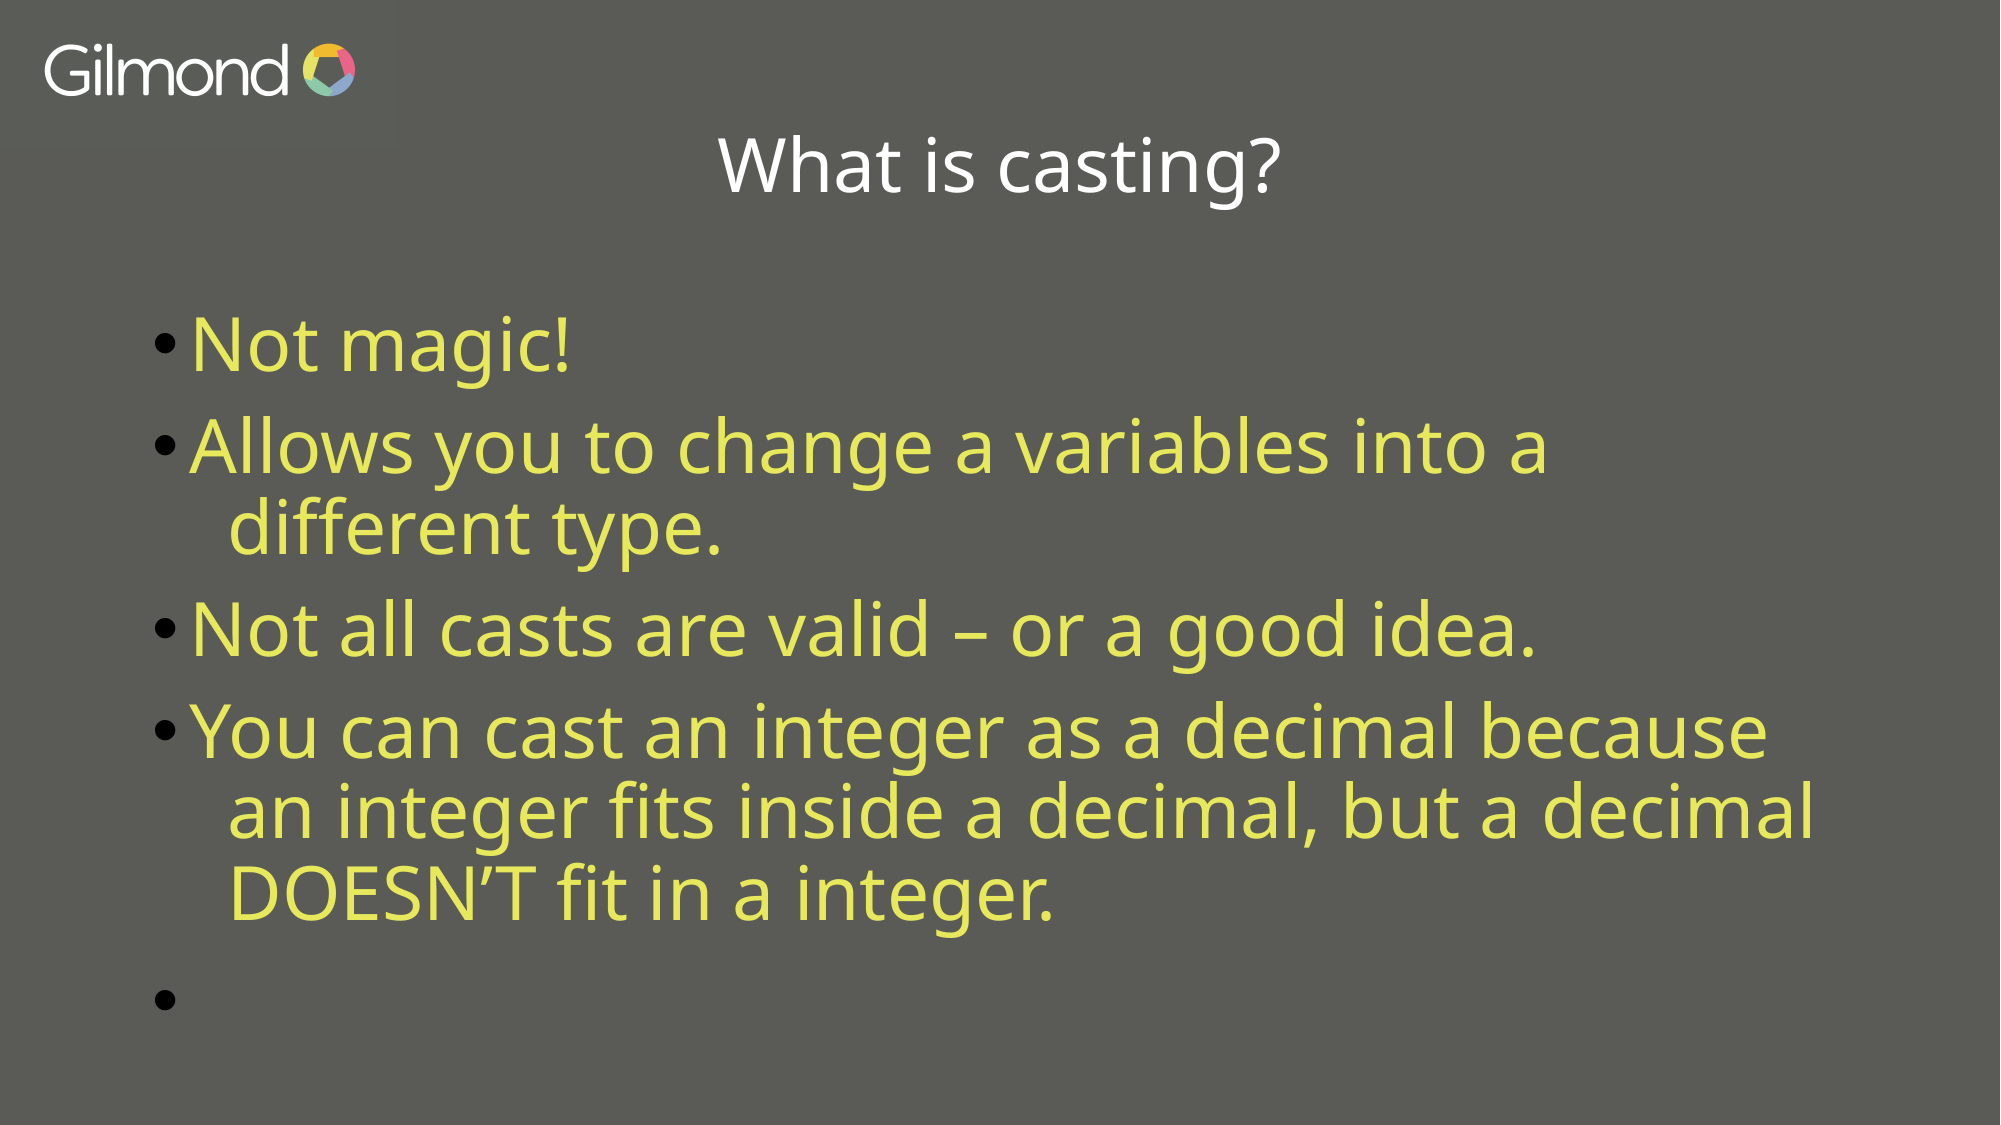

# What is casting?
Not magic!
Allows you to change a variables into a different type.
Not all casts are valid – or a good idea.
You can cast an integer as a decimal because an integer fits inside a decimal, but a decimal DOESN’T fit in a integer.